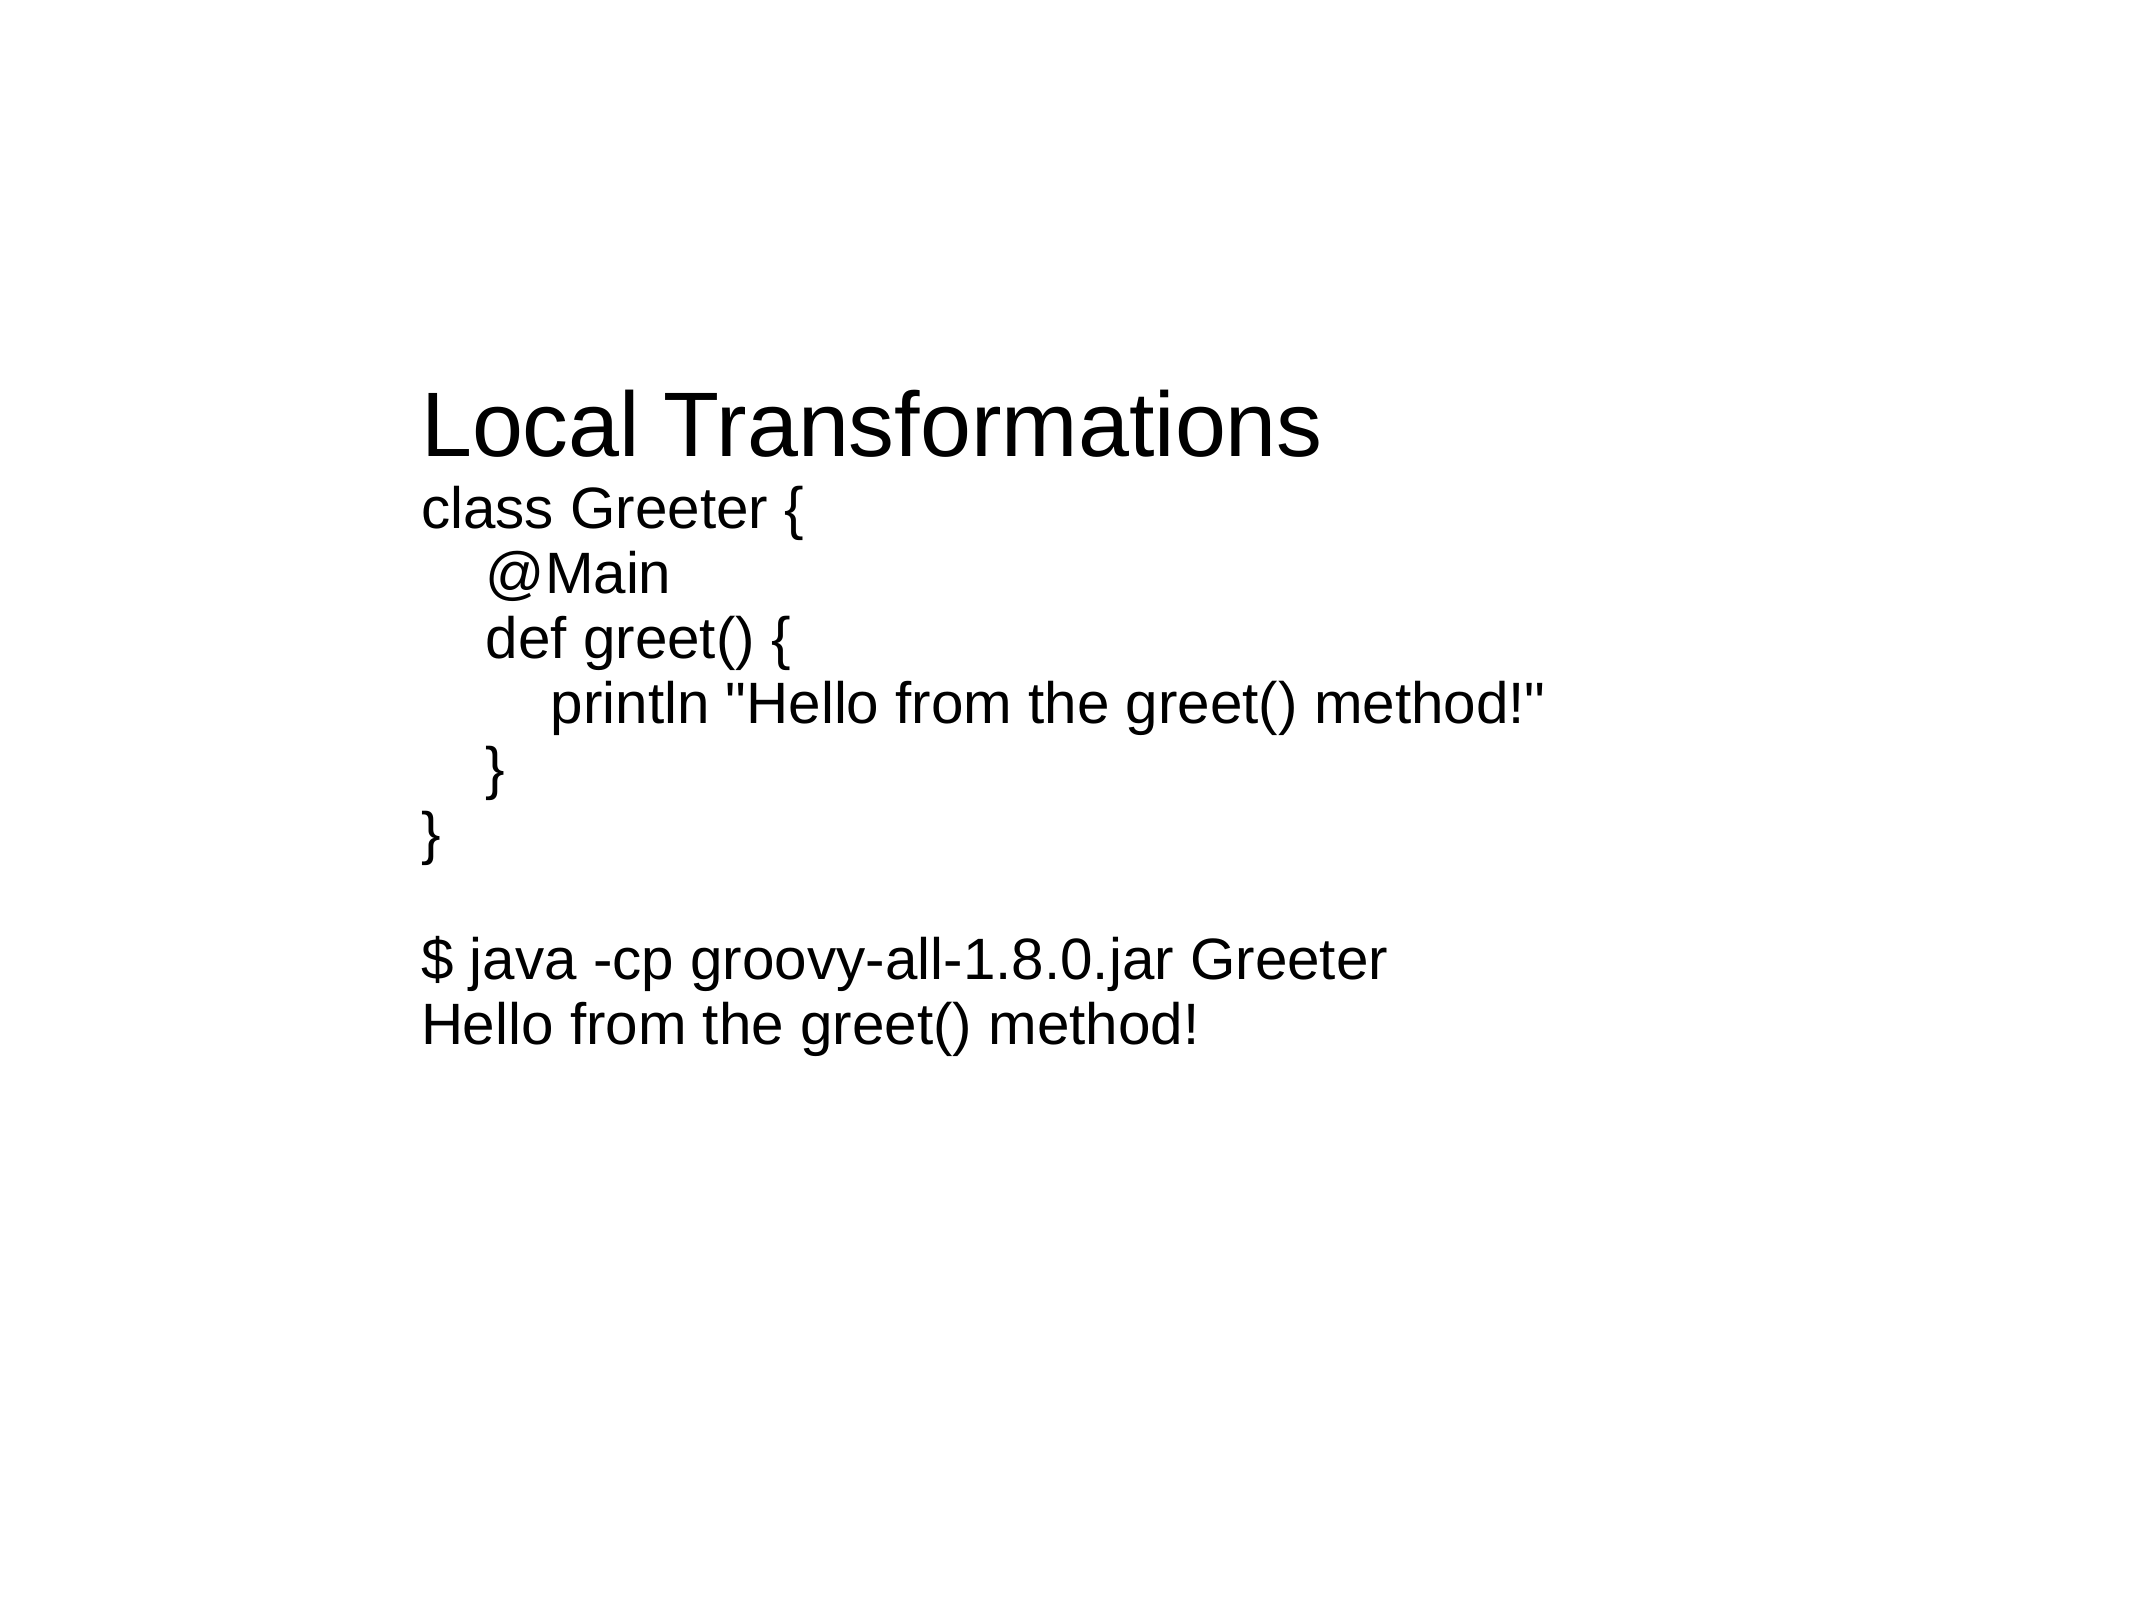

Local Transformations
class Greeter {
 @Main
 def greet() {
 println "Hello from the greet() method!"
 }
}
$ java -cp groovy-all-1.8.0.jar Greeter
Hello from the greet() method!